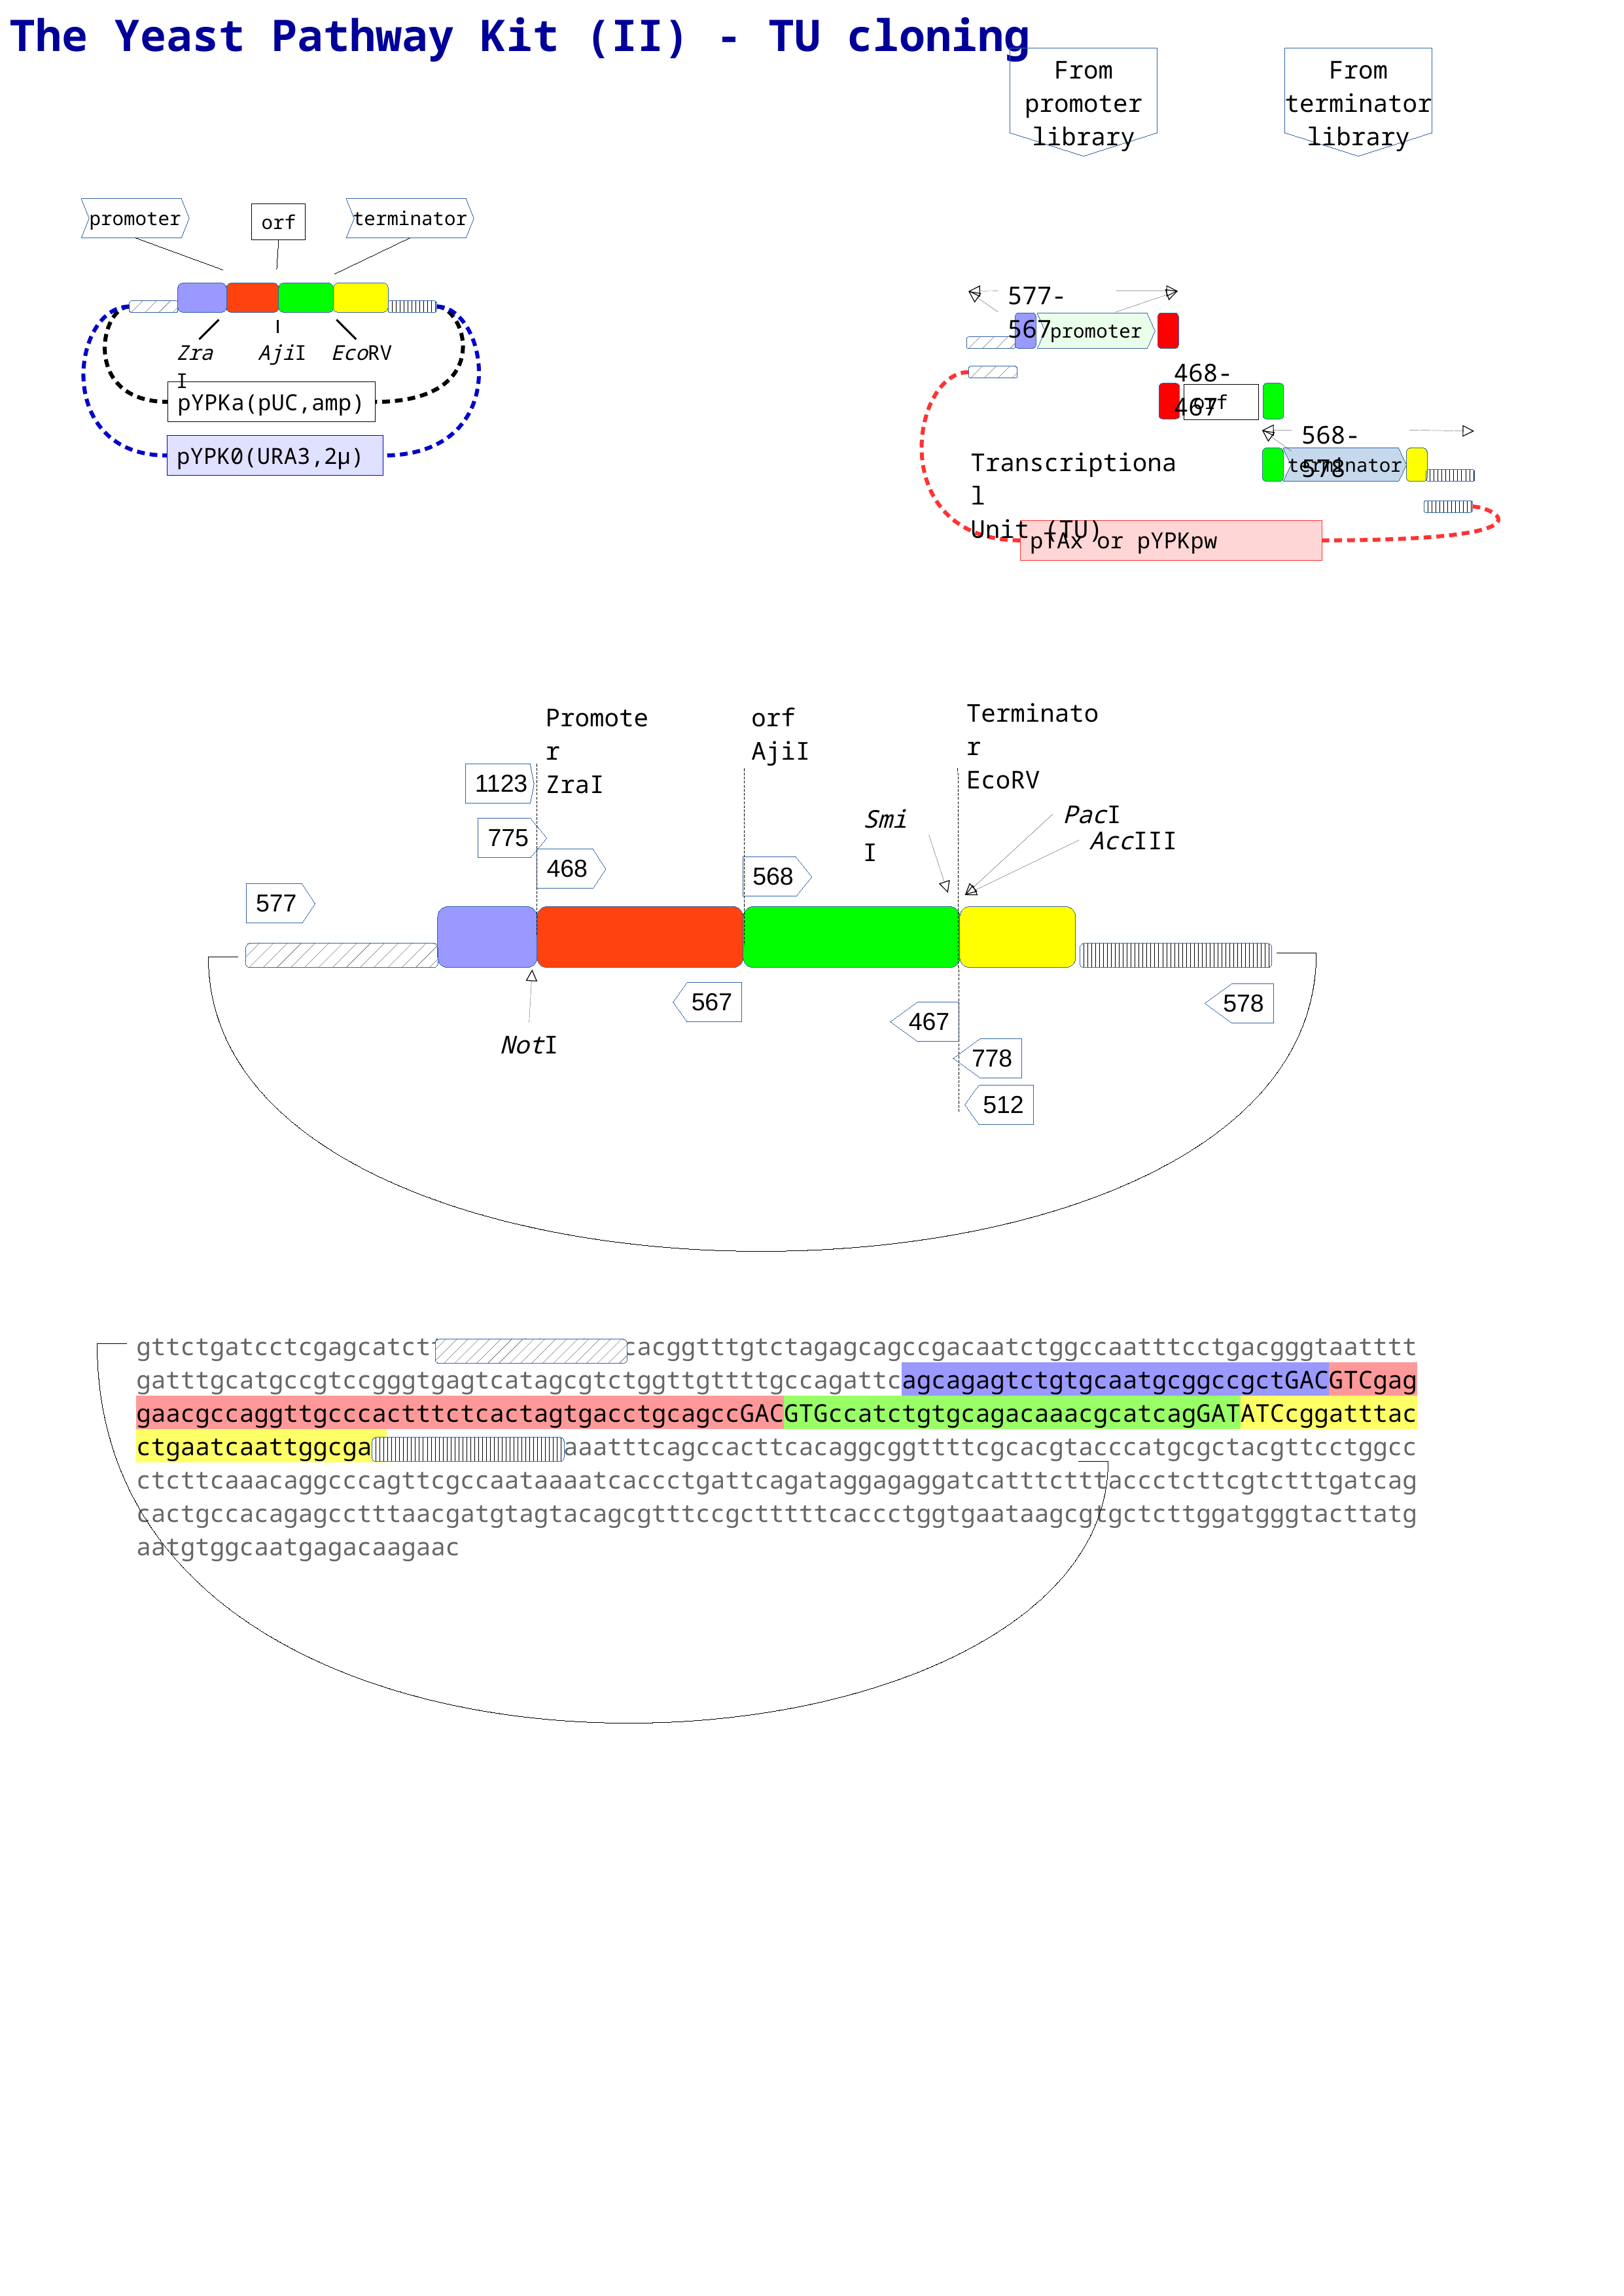

The Yeast Pathway Kit (II) - TU cloning
From
promoter
library
From
terminator
library
promoter
terminator
orf
577-567
promoter
ZraI
AjiI
EcoRV
468-467
pYPKa(pUC,amp)
orf
568-578
pYPK0(URA3,2µ)
Transcriptional
Unit (TU)
terminator
pTAx or pYPKpw
Terminator
EcoRV
Promoter
ZraI
orf
AjiI
1123
PacI
SmiI
775
AccIII
ATF1
468
568
577
TDH3p
PGI1t
pTA1
pTA1
567
578
467
NotI
Recombination
778
512
TDH3p
PGI1t
ATF1
pTA1
gttctgatcctcgagcatcttaagaattcgtcccacggtttgtctagagcagccgacaatctggccaatttcctgacgggtaattttgatttgcatgccgtccgggtgagtcatagcgtctggttgttttgccagattcagcagagtctgtgcaatgcggccgctGACGTCgaggaacgccaggttgcccactttctcactagtgacctgcagccGACGTGccatctgtgcagacaaacgcatcagGATATCcggatttacctgaatcaattggcgaaattttttgtacgaaatttcagccacttcacaggcggttttcgcacgtacccatgcgctacgttcctggccctcttcaaacaggcccagttcgccaataaaatcaccctgattcagataggagaggatcatttctttaccctcttcgtctttgatcagcactgccacagagcctttaacgatgtagtacagcgtttccgctttttcaccctggtgaataagcgtgctcttggatgggtacttatgaatgtggcaatgagacaagaac